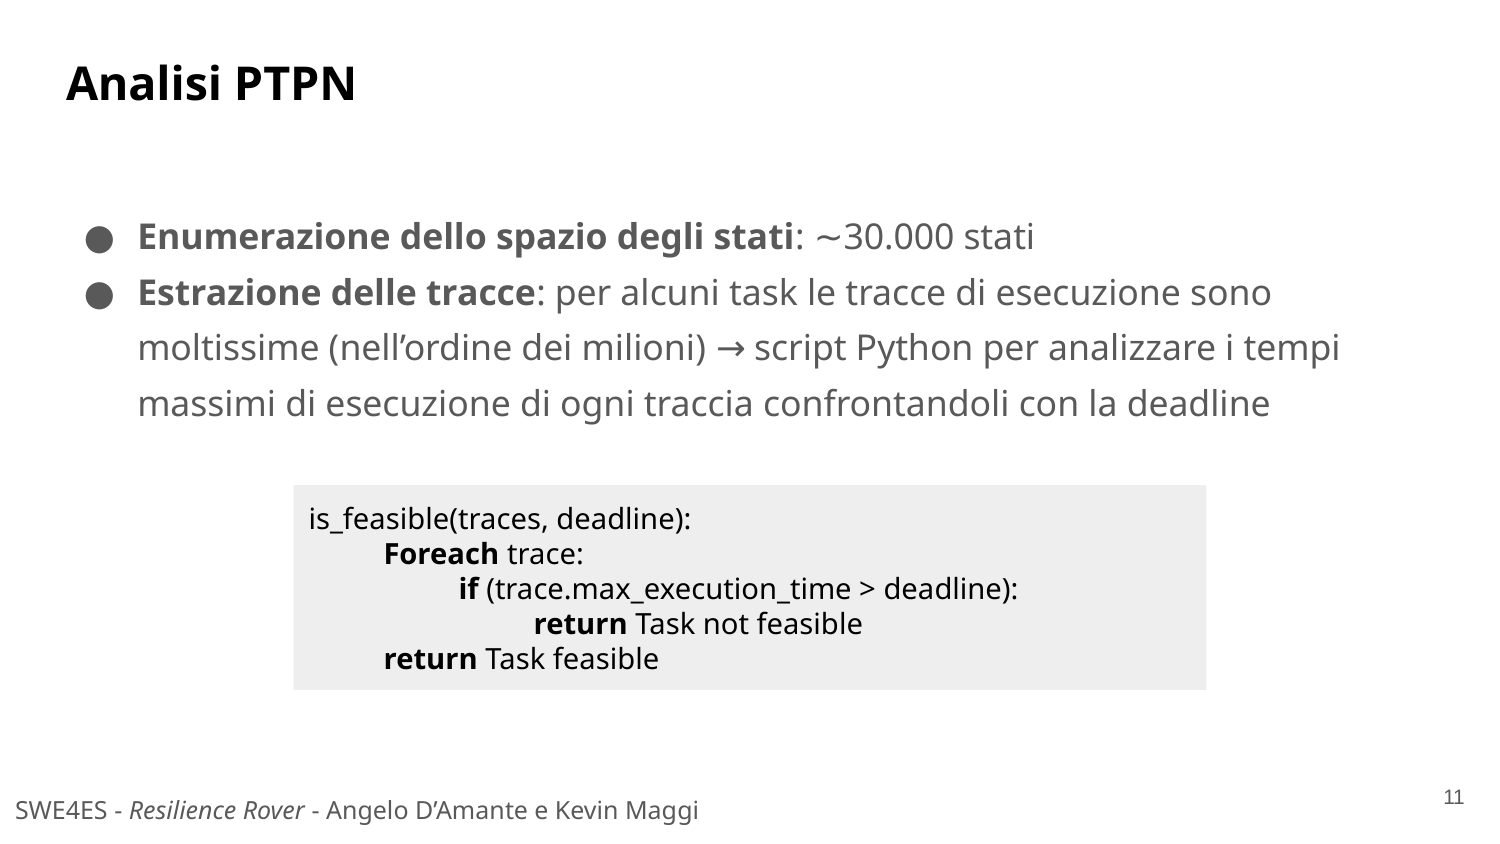

# Analisi PTPN
Enumerazione dello spazio degli stati: ∼30.000 stati
Estrazione delle tracce: per alcuni task le tracce di esecuzione sono moltissime (nell’ordine dei milioni) → script Python per analizzare i tempi massimi di esecuzione di ogni traccia confrontandoli con la deadline
is_feasible(traces, deadline):
Foreach trace:
	if (trace.max_execution_time > deadline):
		return Task not feasible
return Task feasible